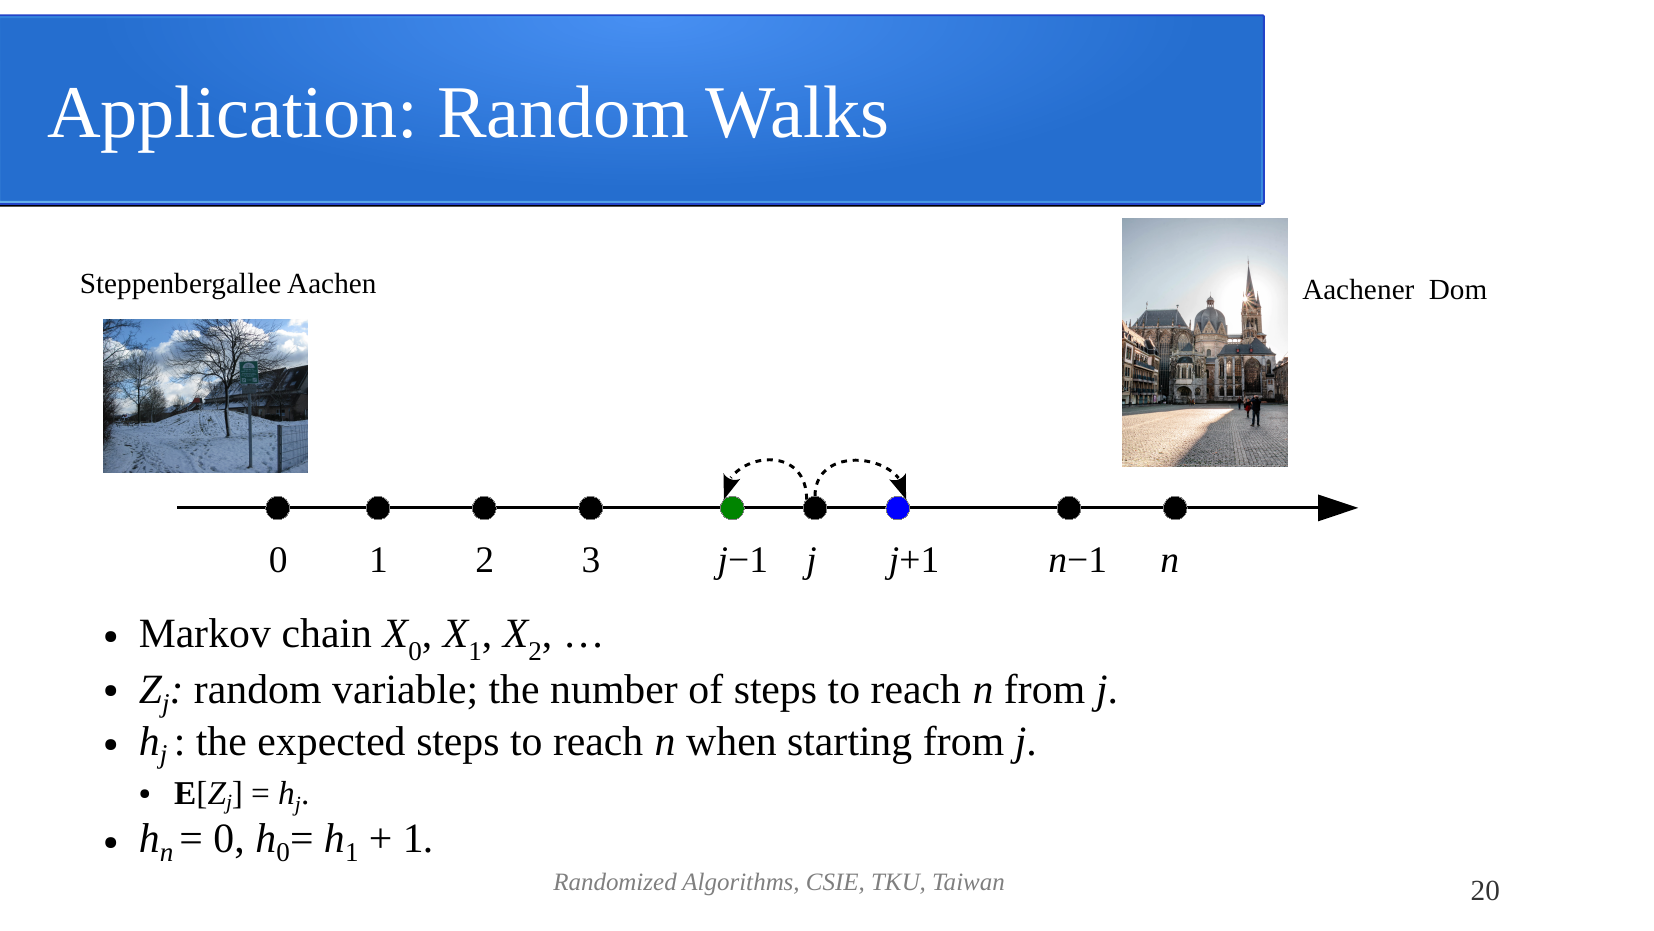

# Application: Random Walks
Steppenbergallee Aachen
Aachener Dom
0
1
2
3
j−1
j
j+1
n−1
n
Markov chain X0, X1, X2, …
Zj: random variable; the number of steps to reach n from j.
hj : the expected steps to reach n when starting from j.
E[Zj] = hj.
hn = 0, h0= h1 + 1.
Randomized Algorithms, CSIE, TKU, Taiwan
20